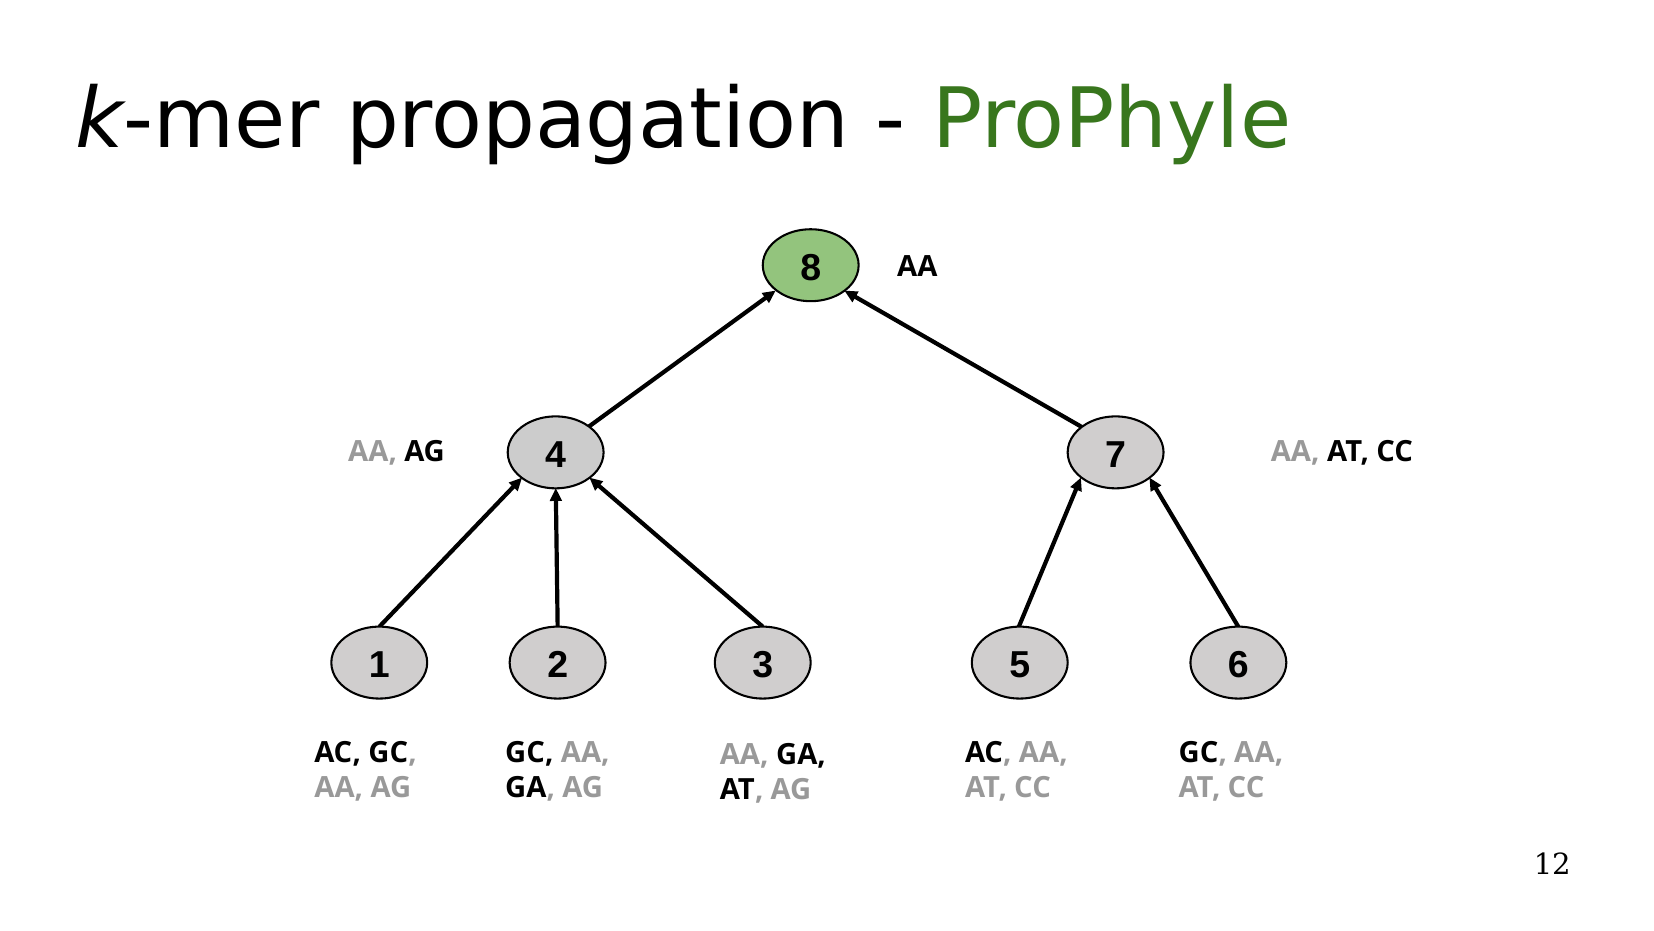

# k-mer propagation - ProPhyle
8
AA
AA, AT, CC
4
7
AA, AG
1
2
3
5
6
AC, GC,
AA, AG
GC, AA,
GA, AG
AC, AA,
AT, CC
GC, AA,
AT, CC
AA, GA,
AT, AG
12